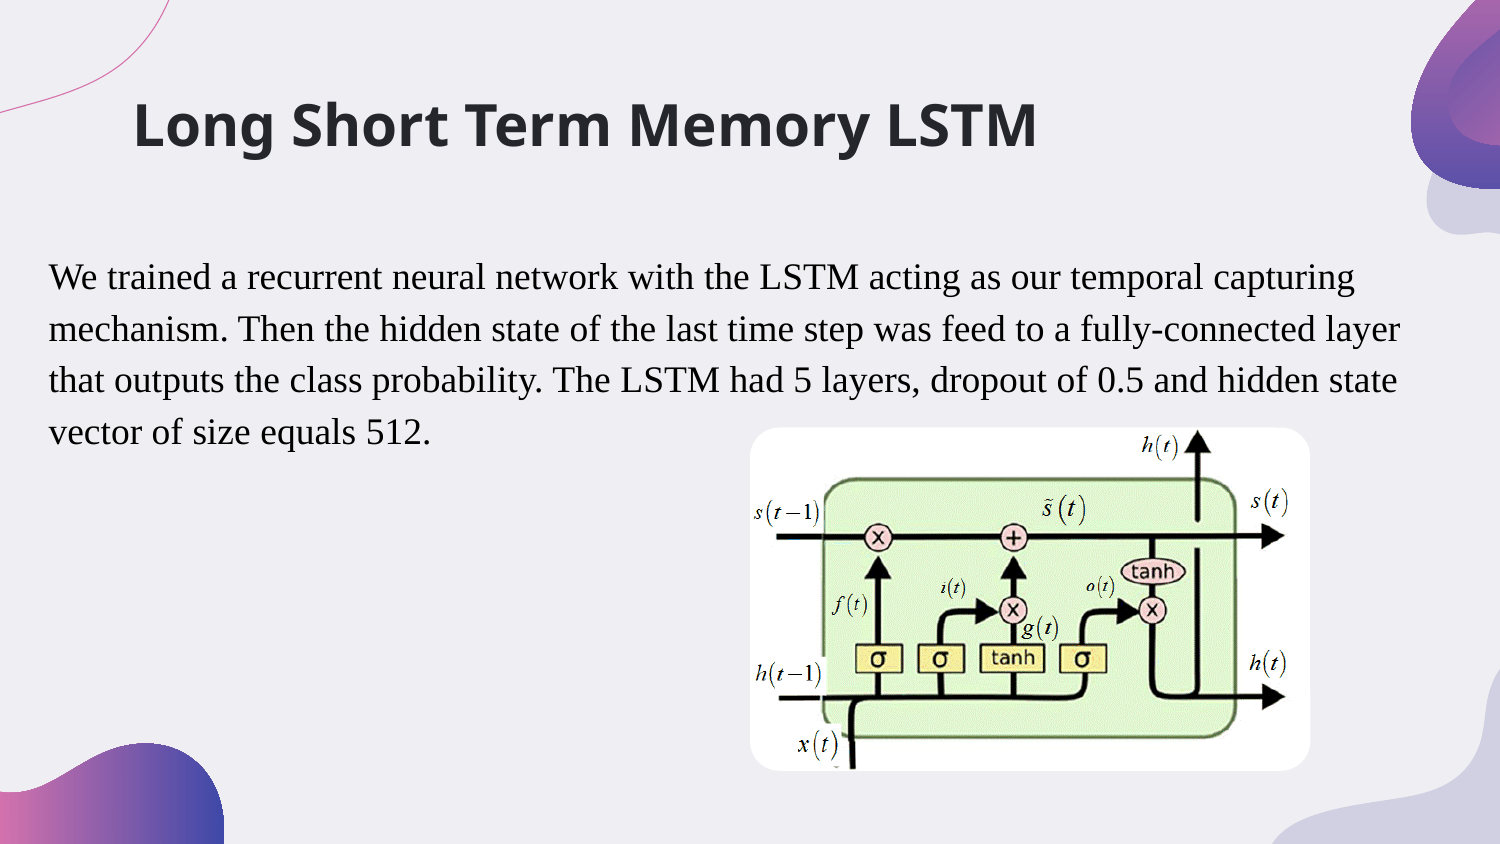

# Long Short Term Memory LSTM
We trained a recurrent neural network with the LSTM acting as our temporal capturing mechanism. Then the hidden state of the last time step was feed to a fully-connected layer that outputs the class probability. The LSTM had 5 layers, dropout of 0.5 and hidden state vector of size equals 512.